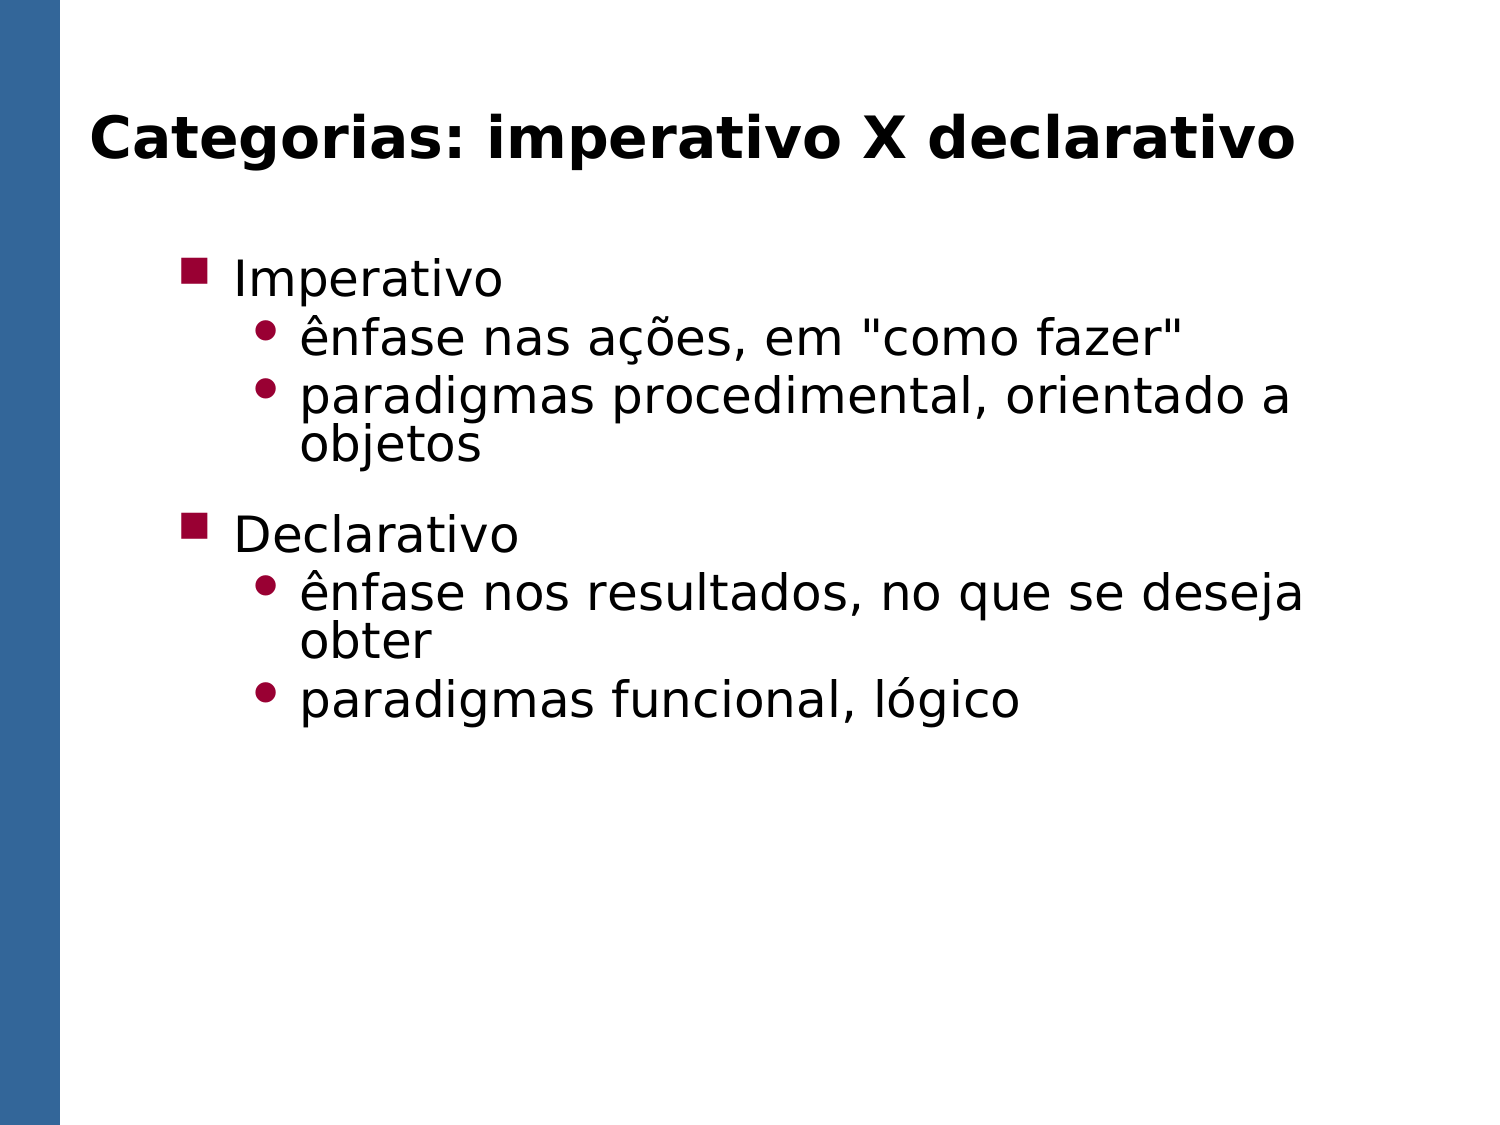

# Categorias: imperativo X declarativo
Imperativo
ênfase nas ações, em "como fazer"
paradigmas procedimental, orientado a objetos
Declarativo
ênfase nos resultados, no que se deseja obter
paradigmas funcional, lógico